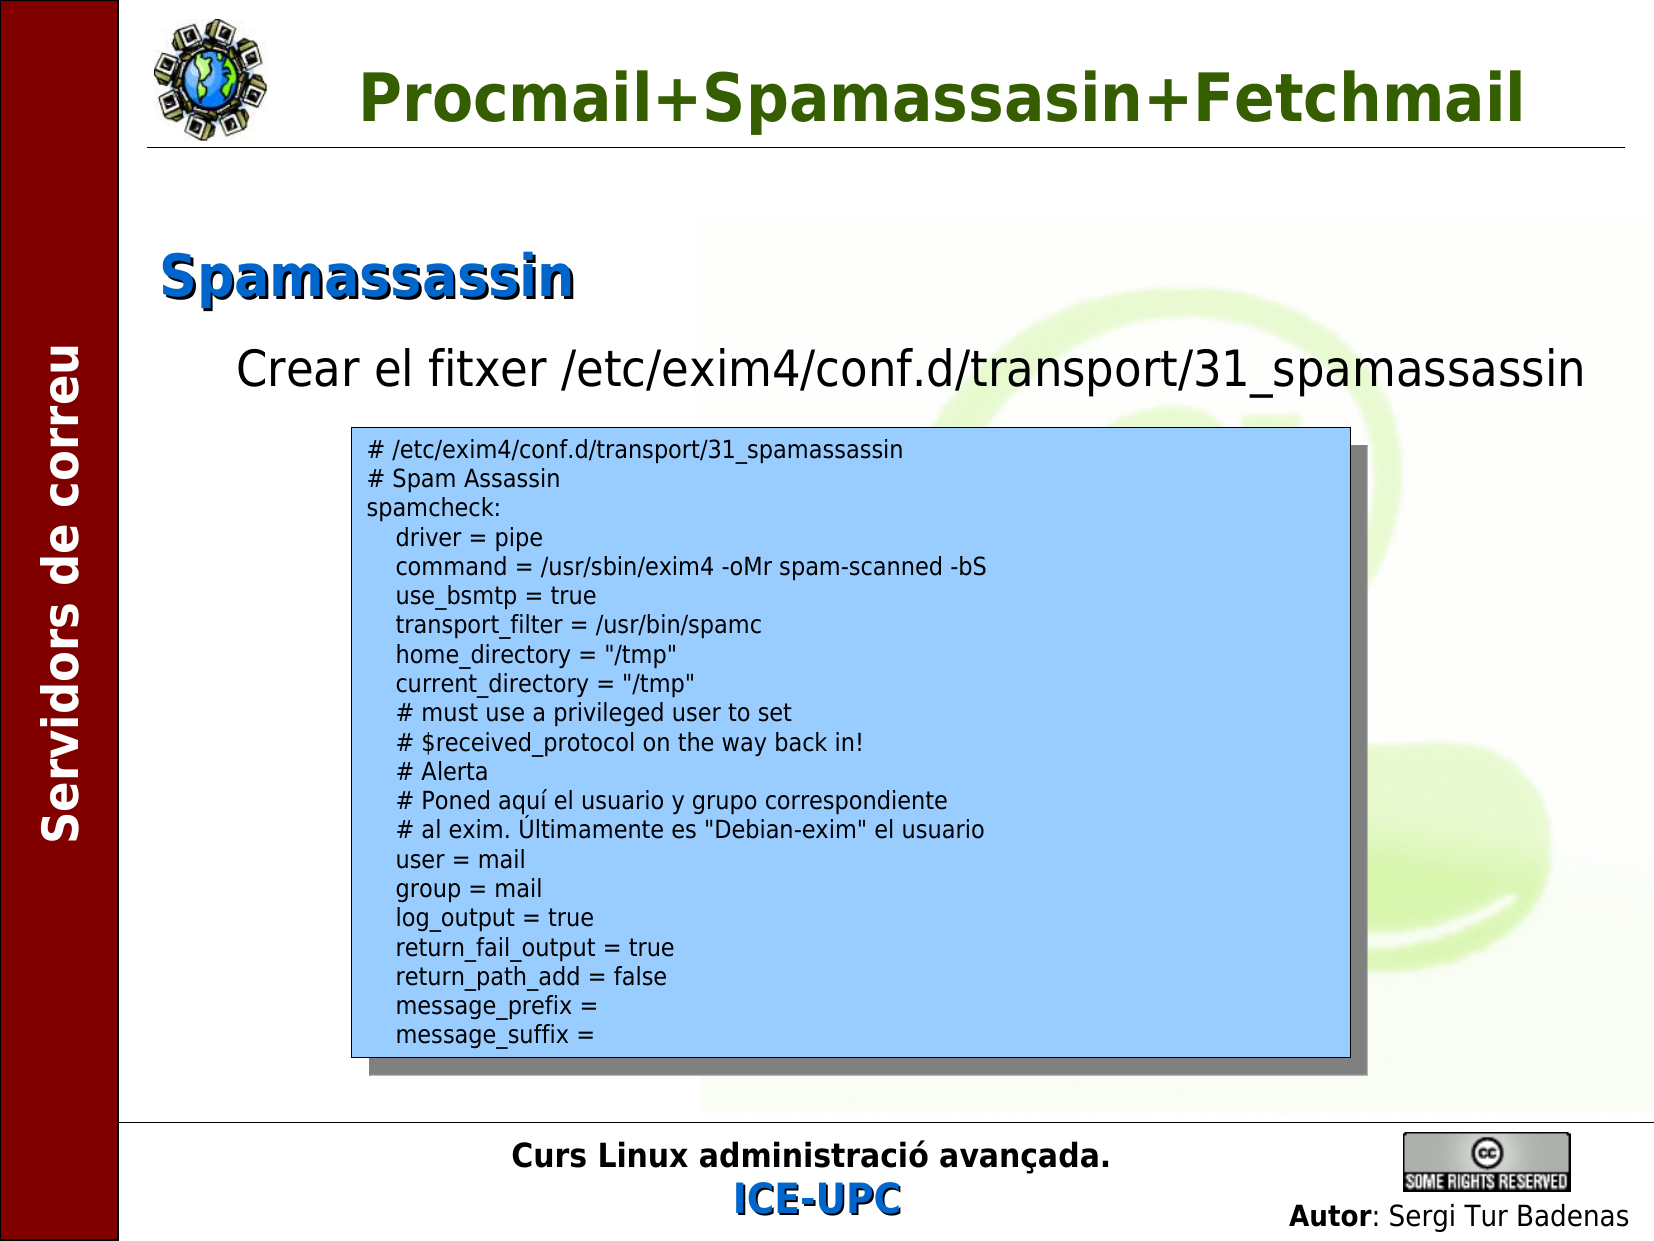

# Procmail+Spamassasin+Fetchmail
Spamassassin
Crear el fitxer /etc/exim4/conf.d/transport/31_spamassassin
# /etc/exim4/conf.d/transport/31_spamassassin
# Spam Assassin
spamcheck:
 driver = pipe
 command = /usr/sbin/exim4 -oMr spam-scanned -bS
 use_bsmtp = true
 transport_filter = /usr/bin/spamc
 home_directory = "/tmp"
 current_directory = "/tmp"
 # must use a privileged user to set
 # $received_protocol on the way back in!
 # Alerta
 # Poned aquí el usuario y grupo correspondiente
 # al exim. Últimamente es "Debian-exim" el usuario
 user = mail
 group = mail
 log_output = true
 return_fail_output = true
 return_path_add = false
 message_prefix =
 message_suffix =